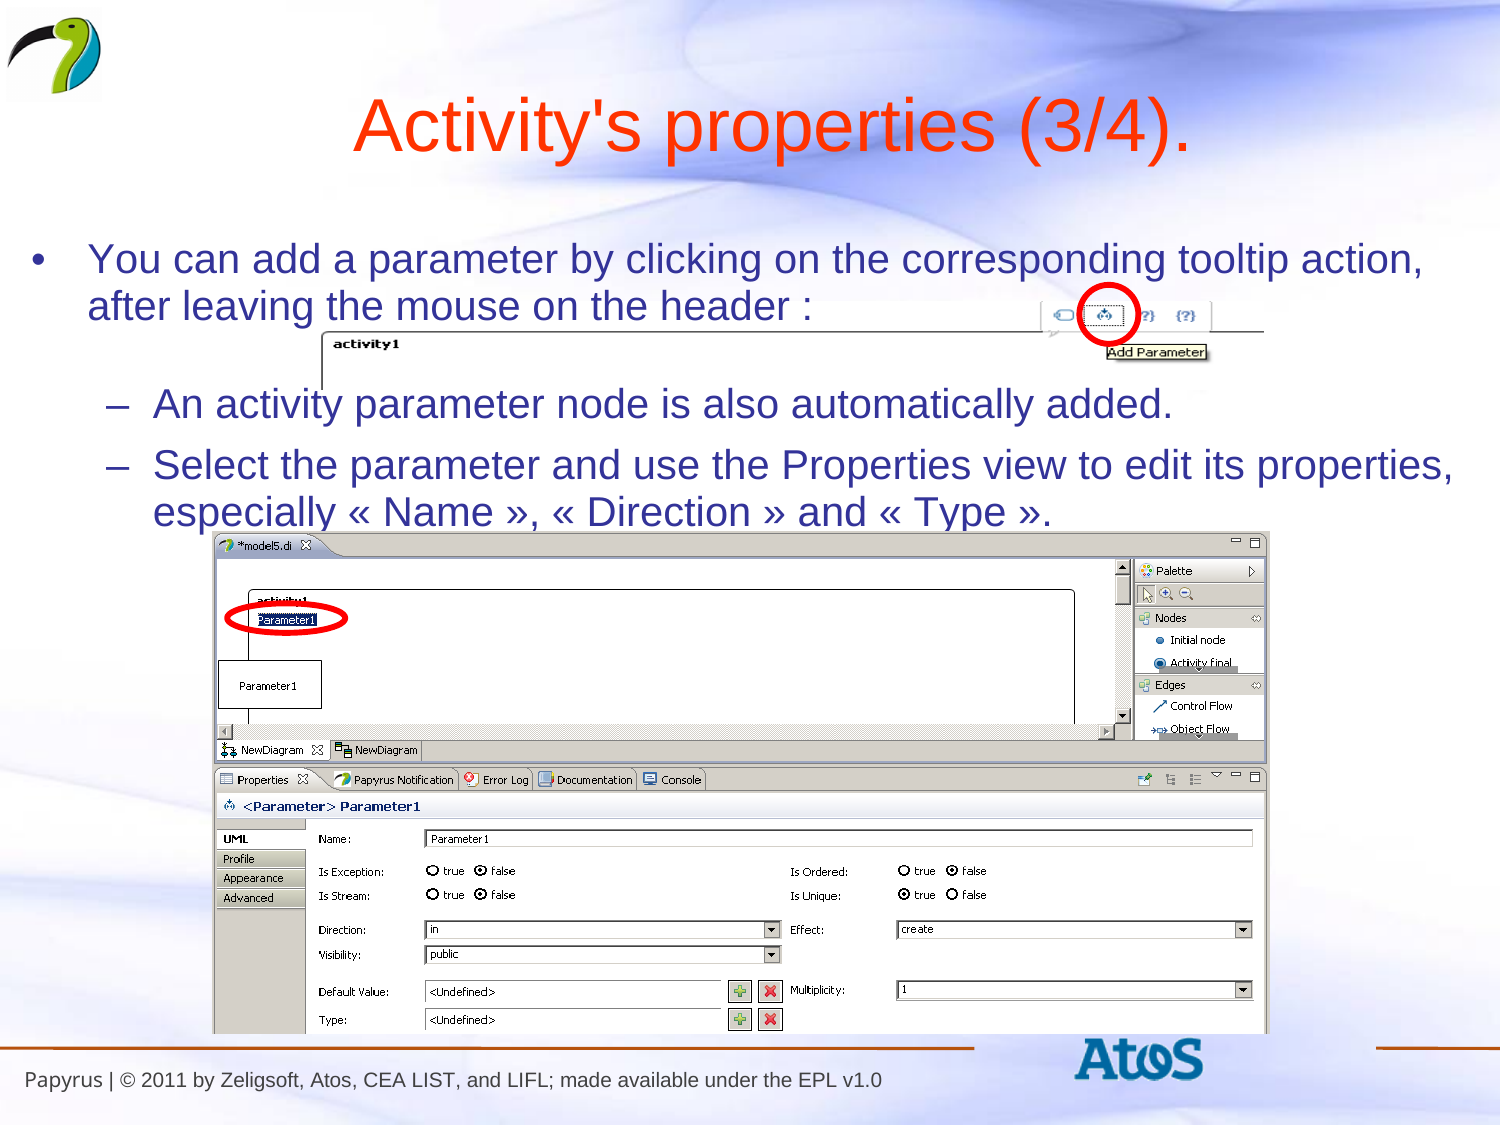

# Activity's properties (3/4).
You can add a parameter by clicking on the corresponding tooltip action, after leaving the mouse on the header :
An activity parameter node is also automatically added.
Select the parameter and use the Properties view to edit its properties, especially « Name », « Direction » and « Type ».